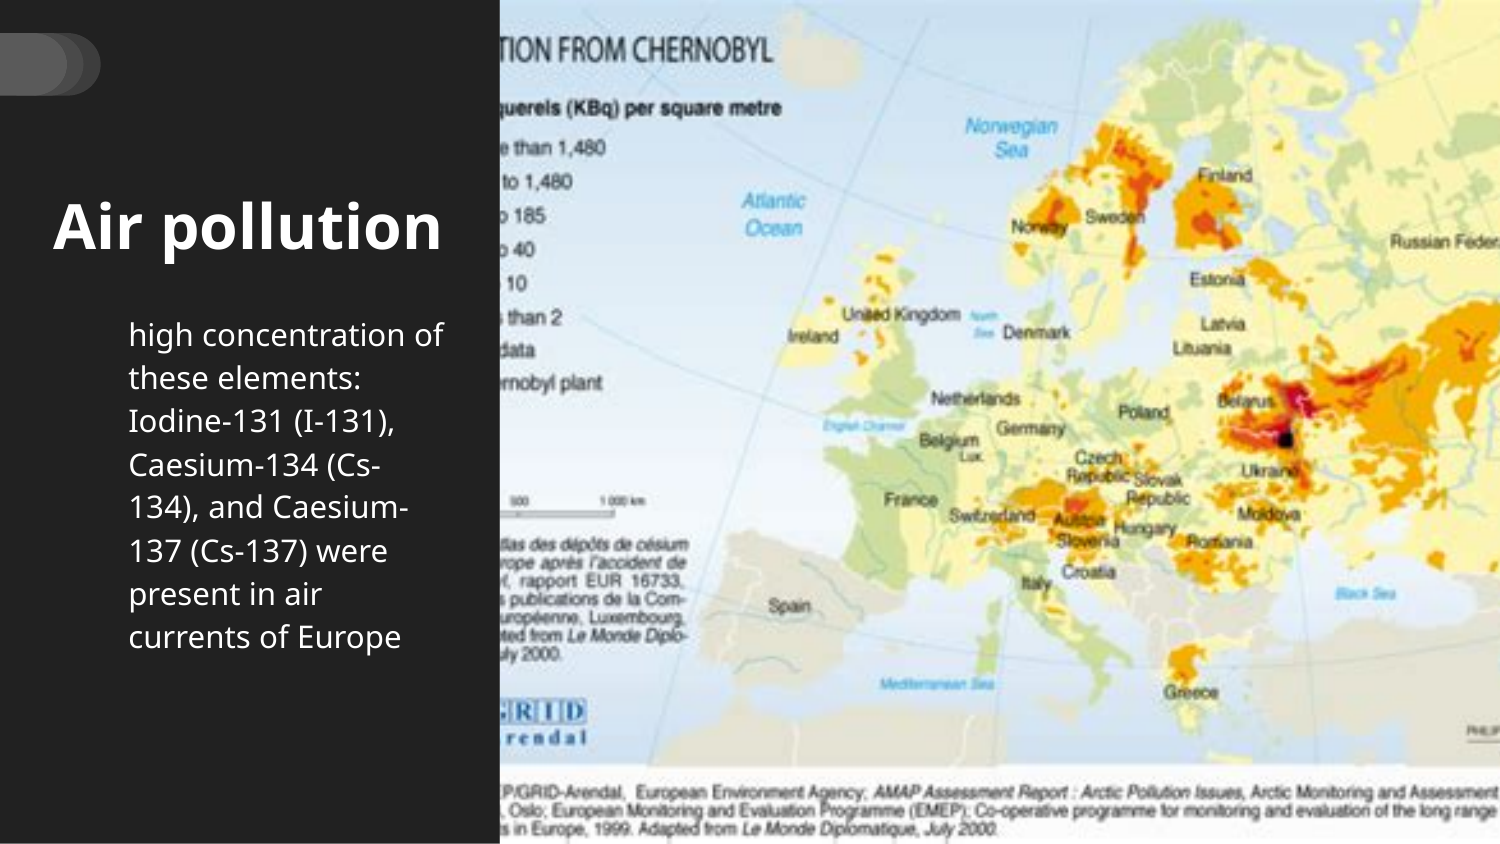

# Air pollution
high concentration of these elements: Iodine-131 (I-131), Caesium-134 (Cs-134), and Caesium-137 (Cs-137) were present in air currents of Europe